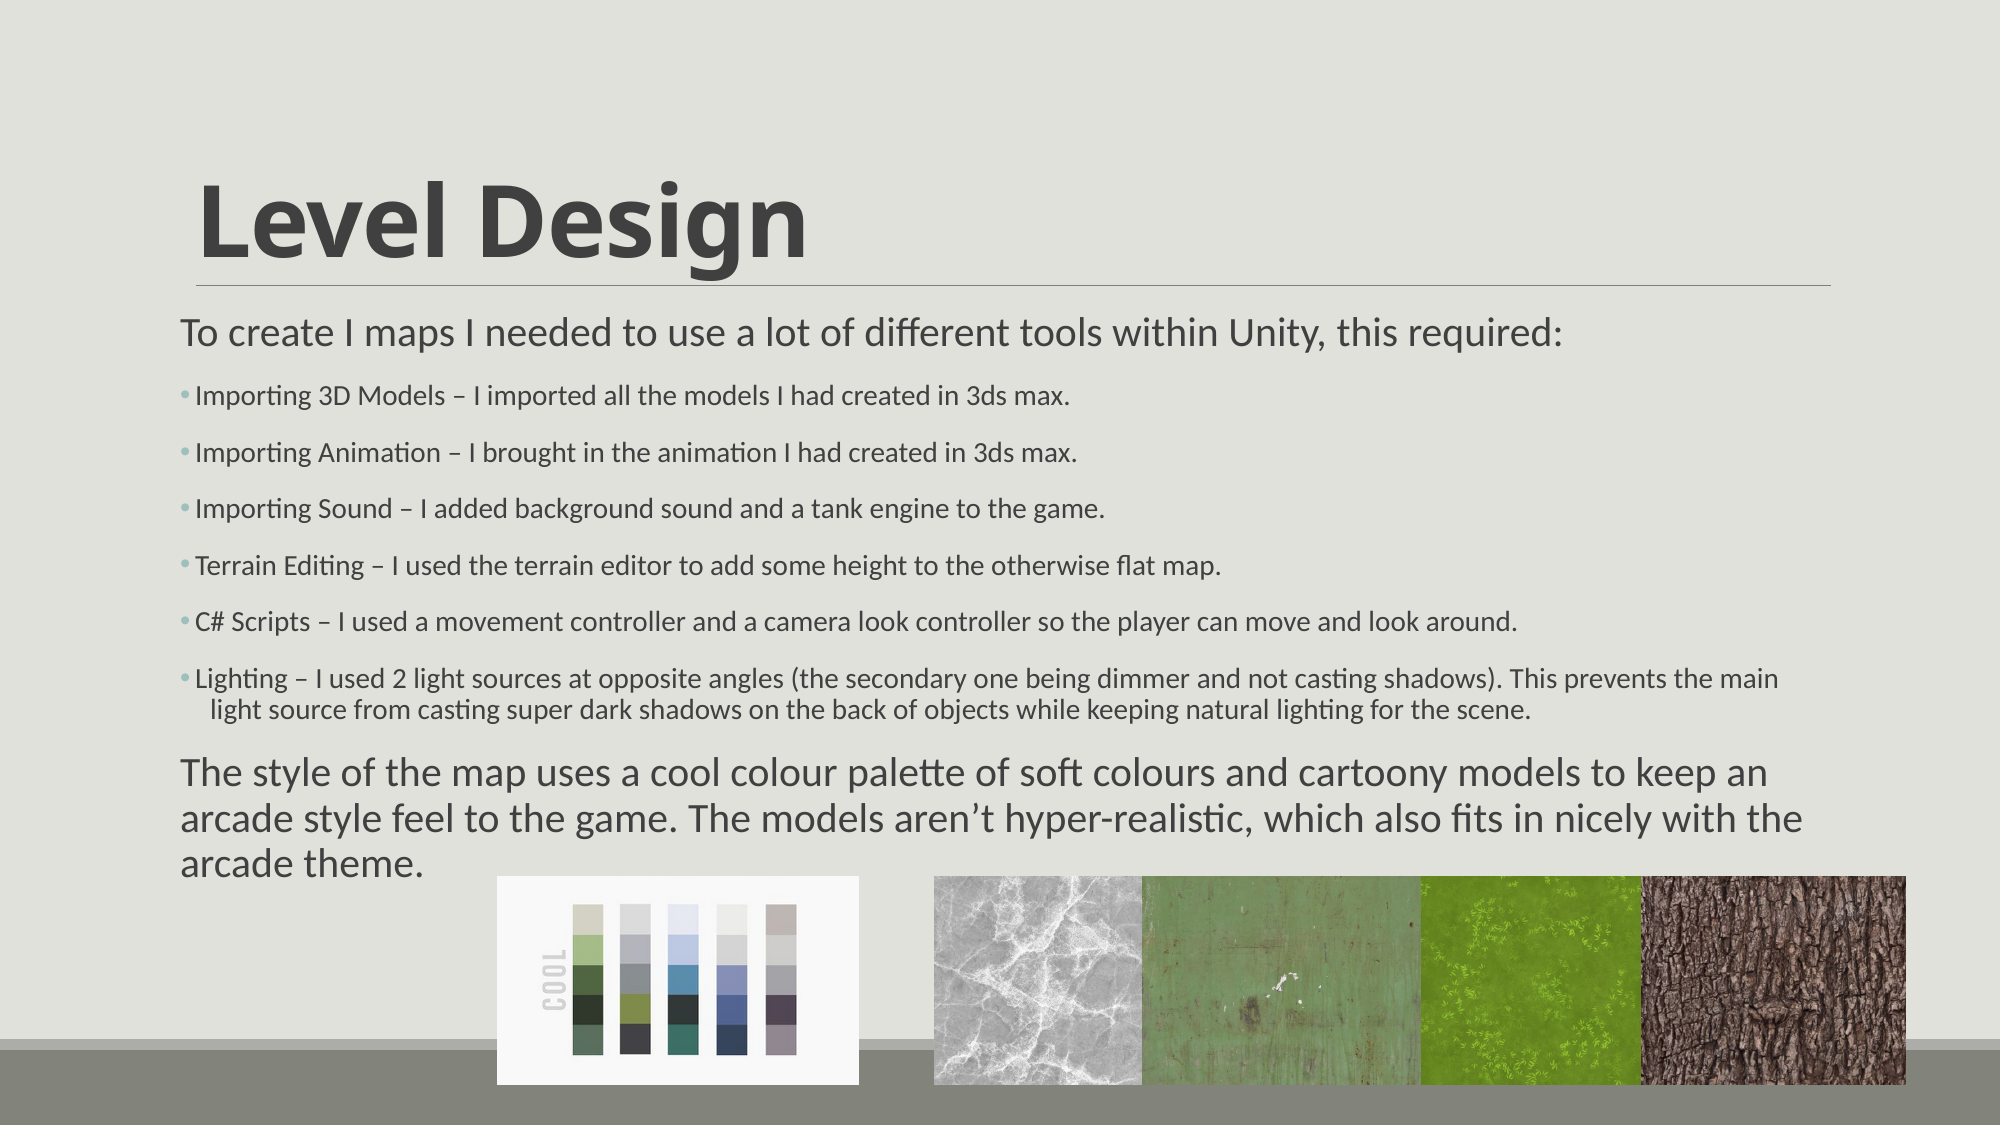

# Level Design
To create I maps I needed to use a lot of different tools within Unity, this required:
Importing 3D Models – I imported all the models I had created in 3ds max.
Importing Animation – I brought in the animation I had created in 3ds max.
Importing Sound – I added background sound and a tank engine to the game.
Terrain Editing – I used the terrain editor to add some height to the otherwise flat map.
C# Scripts – I used a movement controller and a camera look controller so the player can move and look around.
Lighting – I used 2 light sources at opposite angles (the secondary one being dimmer and not casting shadows). This prevents the main light source from casting super dark shadows on the back of objects while keeping natural lighting for the scene.
The style of the map uses a cool colour palette of soft colours and cartoony models to keep an arcade style feel to the game. The models aren’t hyper-realistic, which also fits in nicely with the arcade theme.